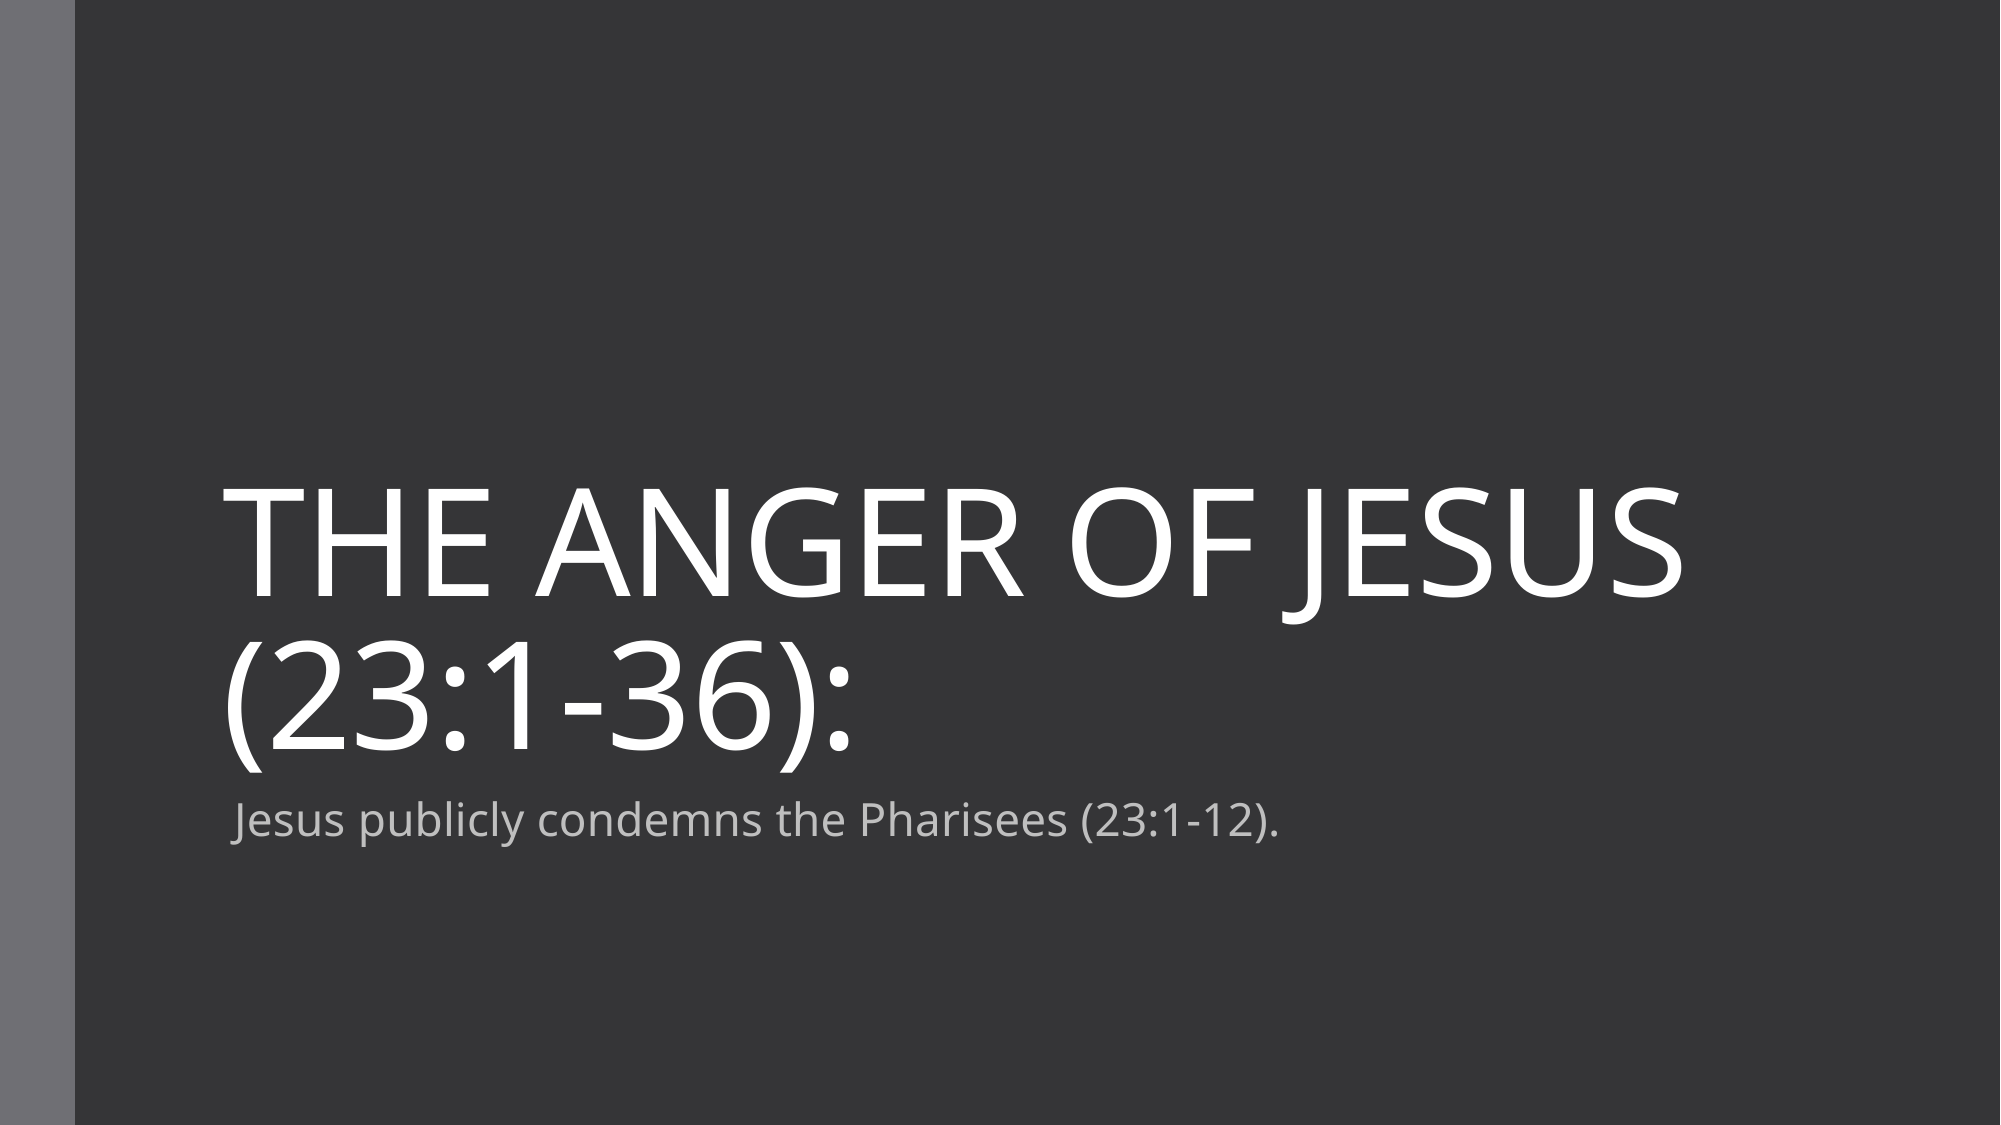

# THE ANGER OF JESUS (23:1-36):
 Jesus publicly condemns the Pharisees (23:1-12).